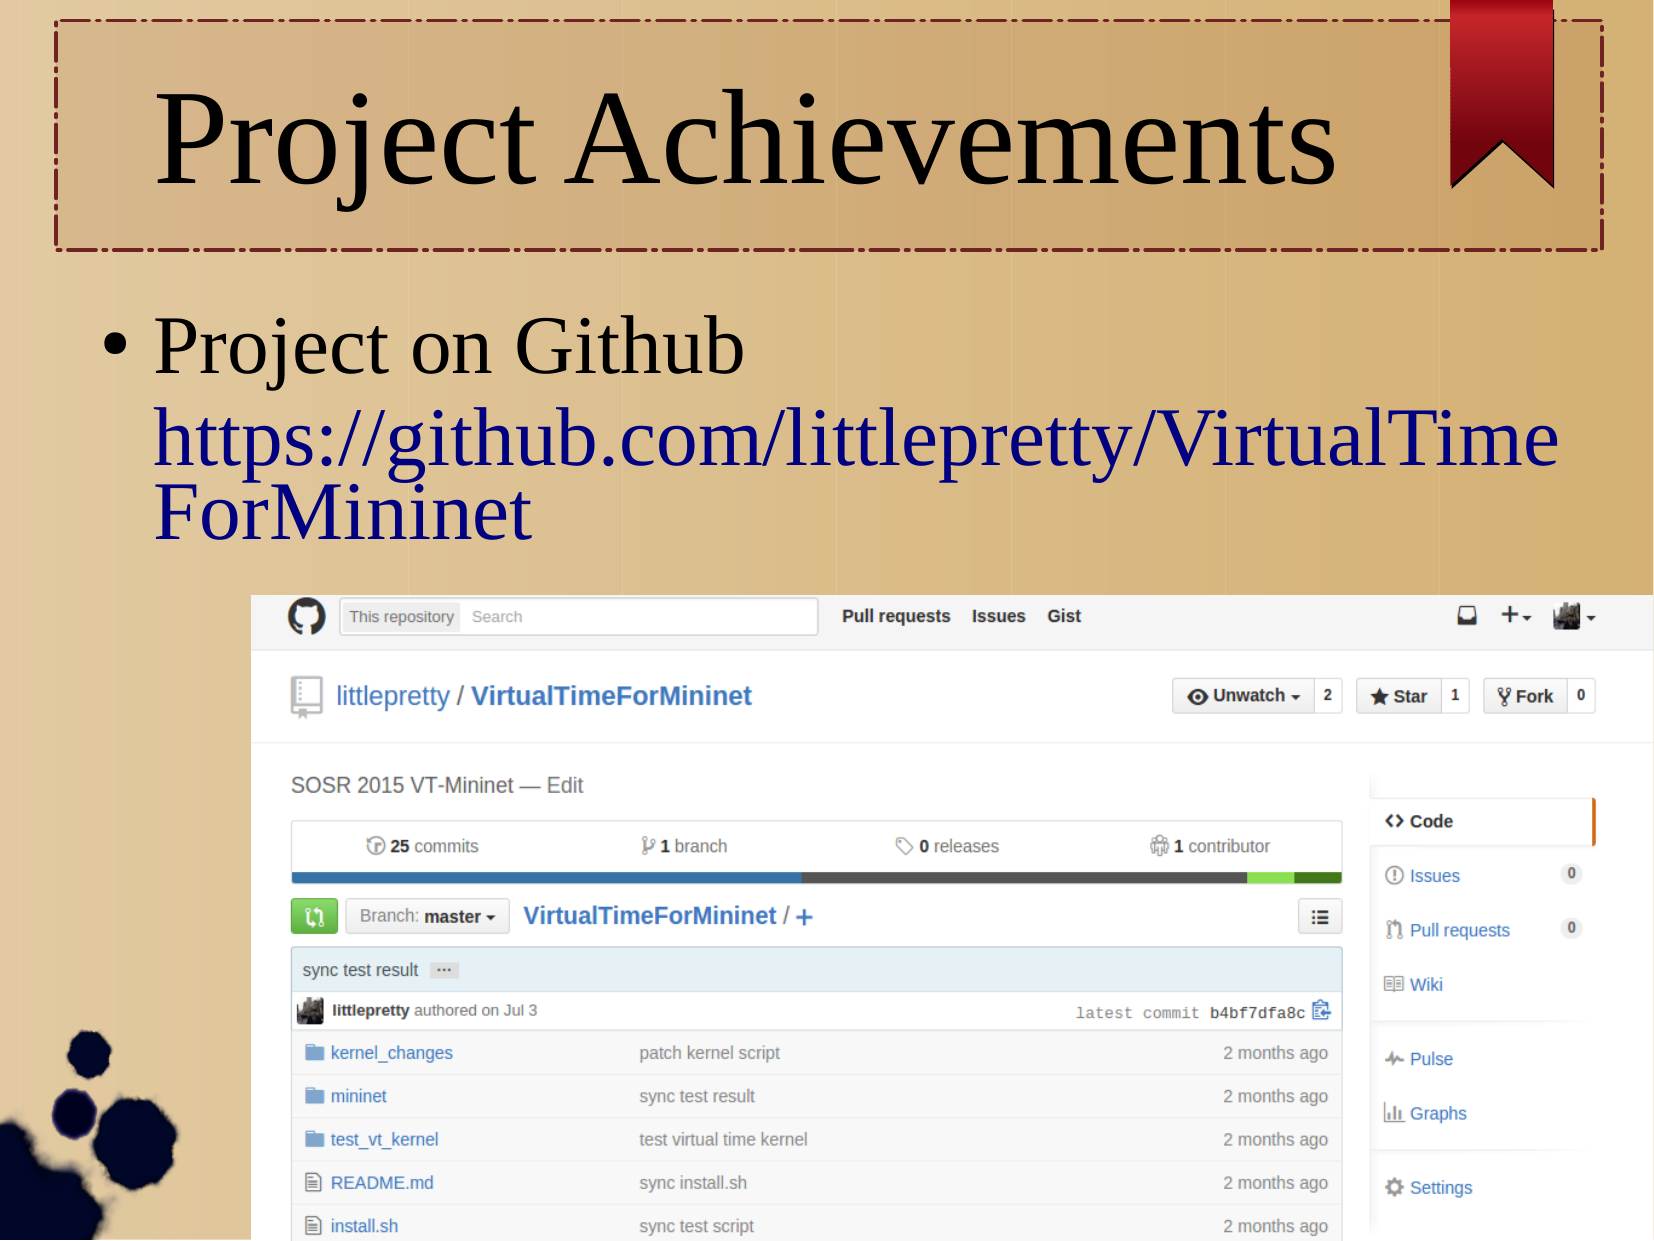

# Project Achievements
Project on Github https://github.com/littlepretty/VirtualTimeForMininet